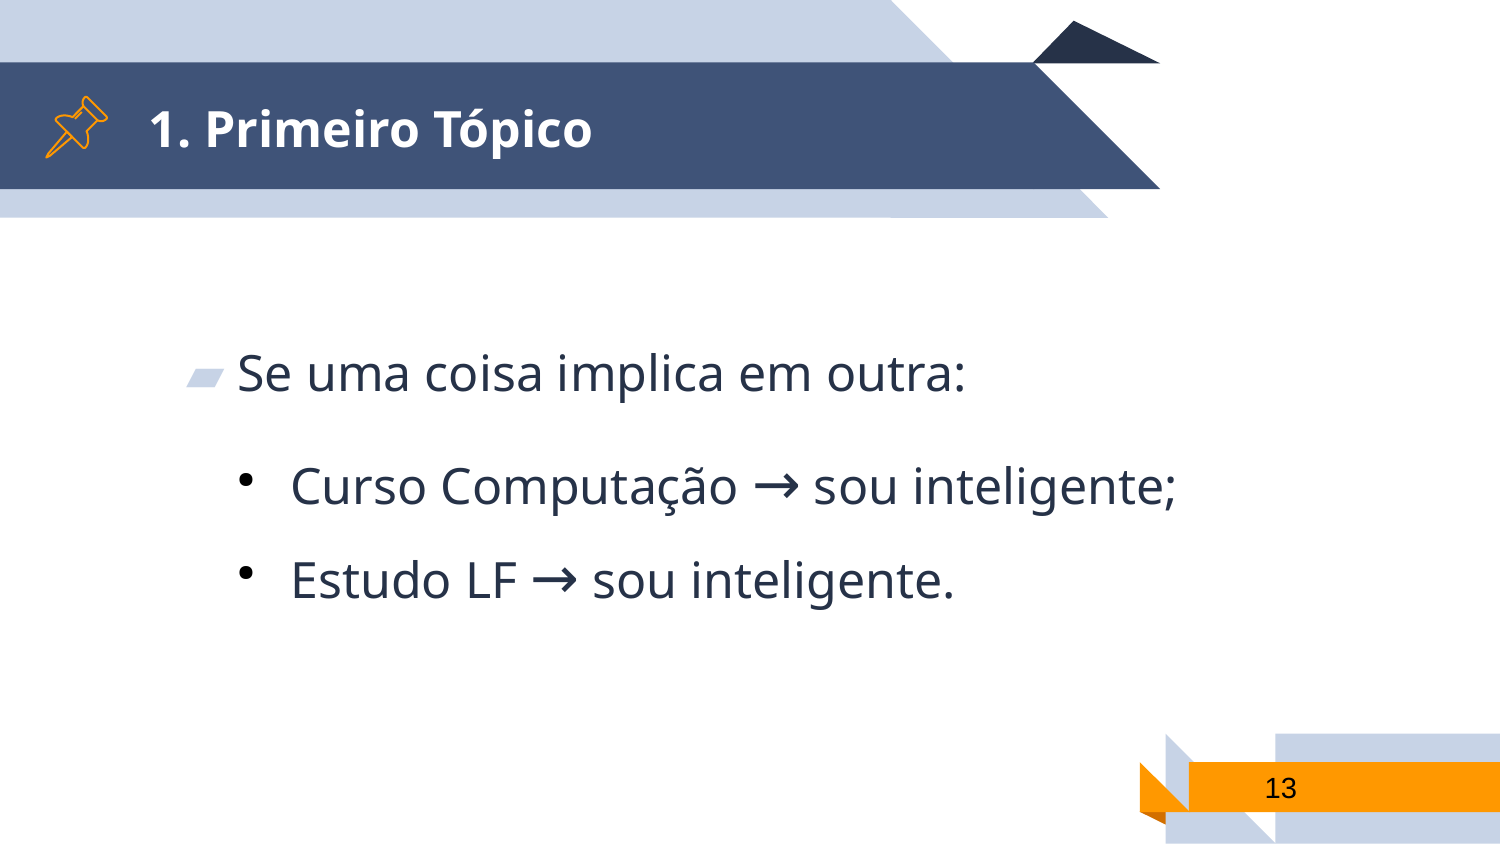

# 1. Primeiro Tópico
 Se uma coisa implica em outra:
Curso Computação → sou inteligente;
Estudo LF → sou inteligente.